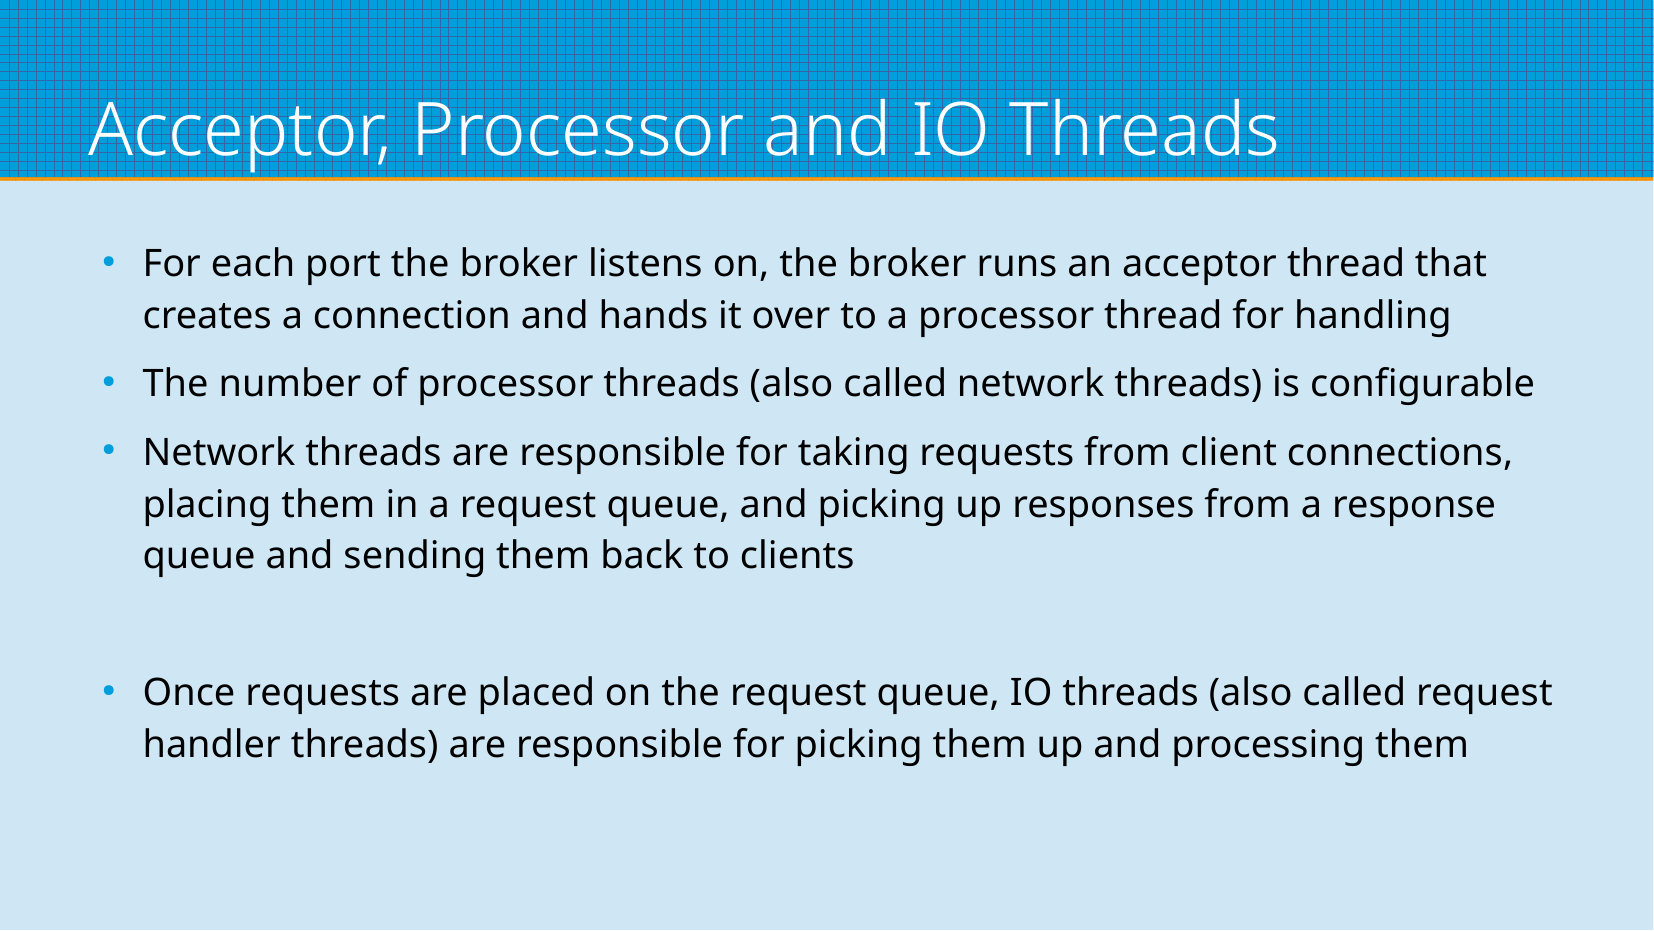

# Acceptor, Processor and IO Threads
For each port the broker listens on, the broker runs an acceptor thread that creates a connection and hands it over to a processor thread for handling
The number of processor threads (also called network threads) is configurable
Network threads are responsible for taking requests from client connections, placing them in a request queue, and picking up responses from a response queue and sending them back to clients
Once requests are placed on the request queue, IO threads (also called request handler threads) are responsible for picking them up and processing them